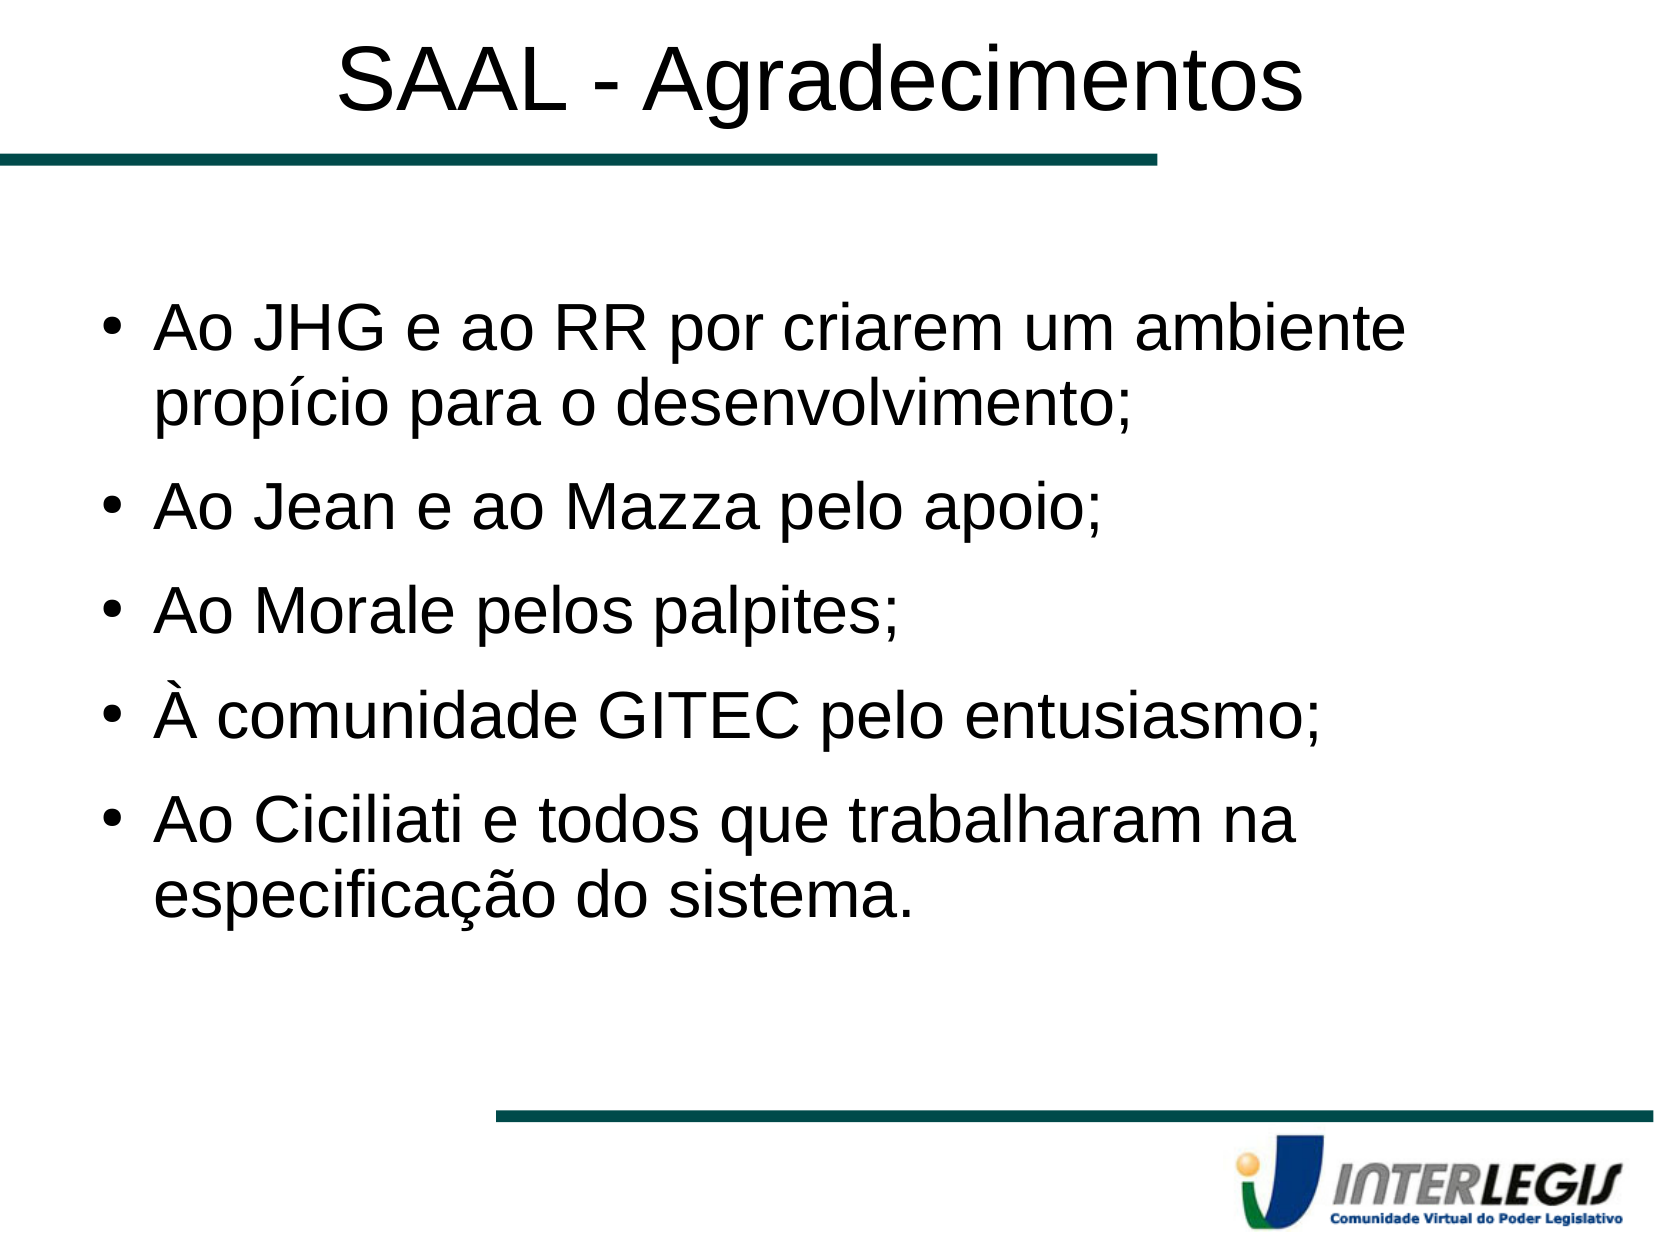

SAAL - Agradecimentos
# Ao JHG e ao RR por criarem um ambiente propício para o desenvolvimento;
Ao Jean e ao Mazza pelo apoio;
Ao Morale pelos palpites;
À comunidade GITEC pelo entusiasmo;
Ao Ciciliati e todos que trabalharam na especificação do sistema.